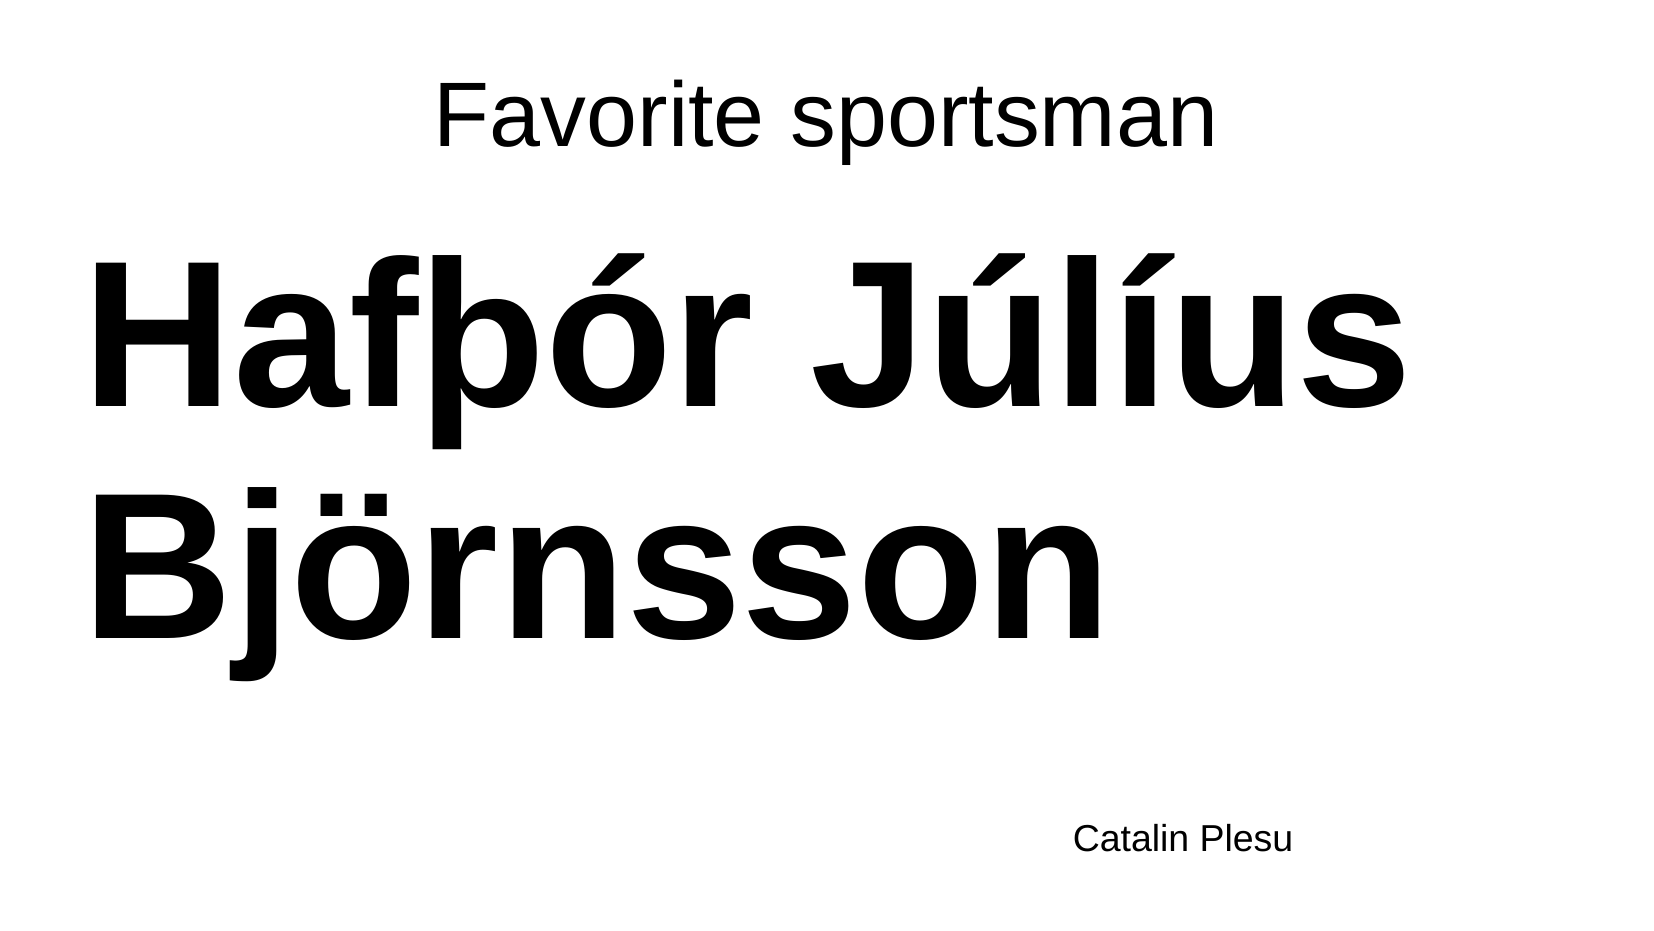

# Favorite sportsman
Hafþór Júlíus Björnsson
Catalin Plesu